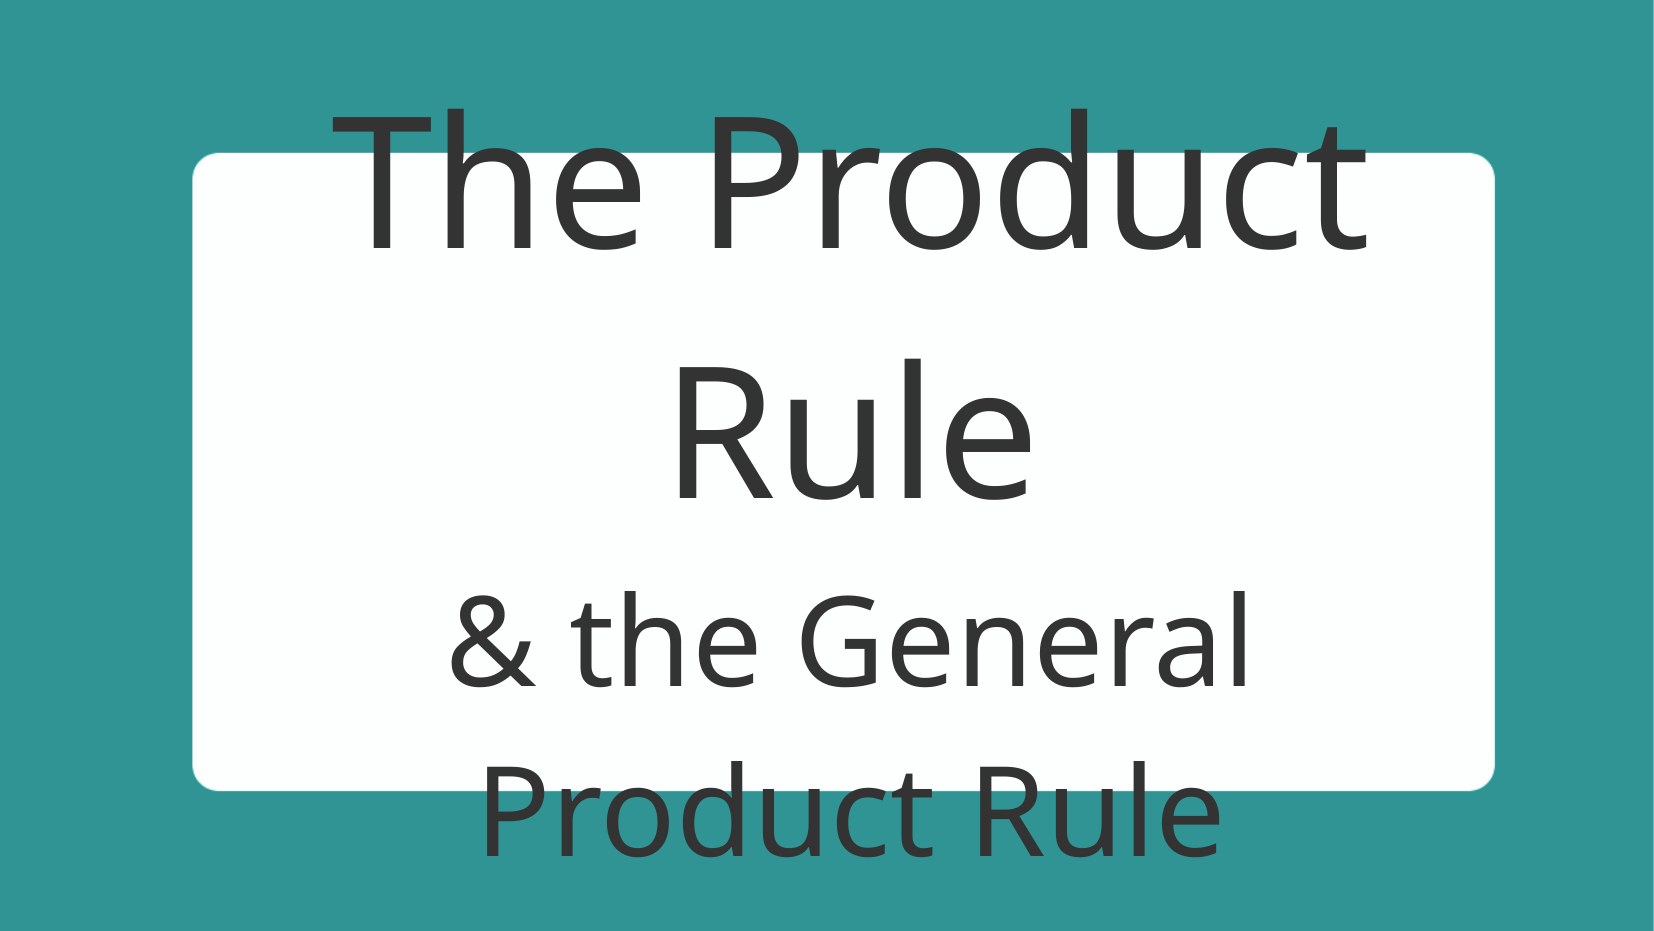

# The Product Rule & the General Product Rule